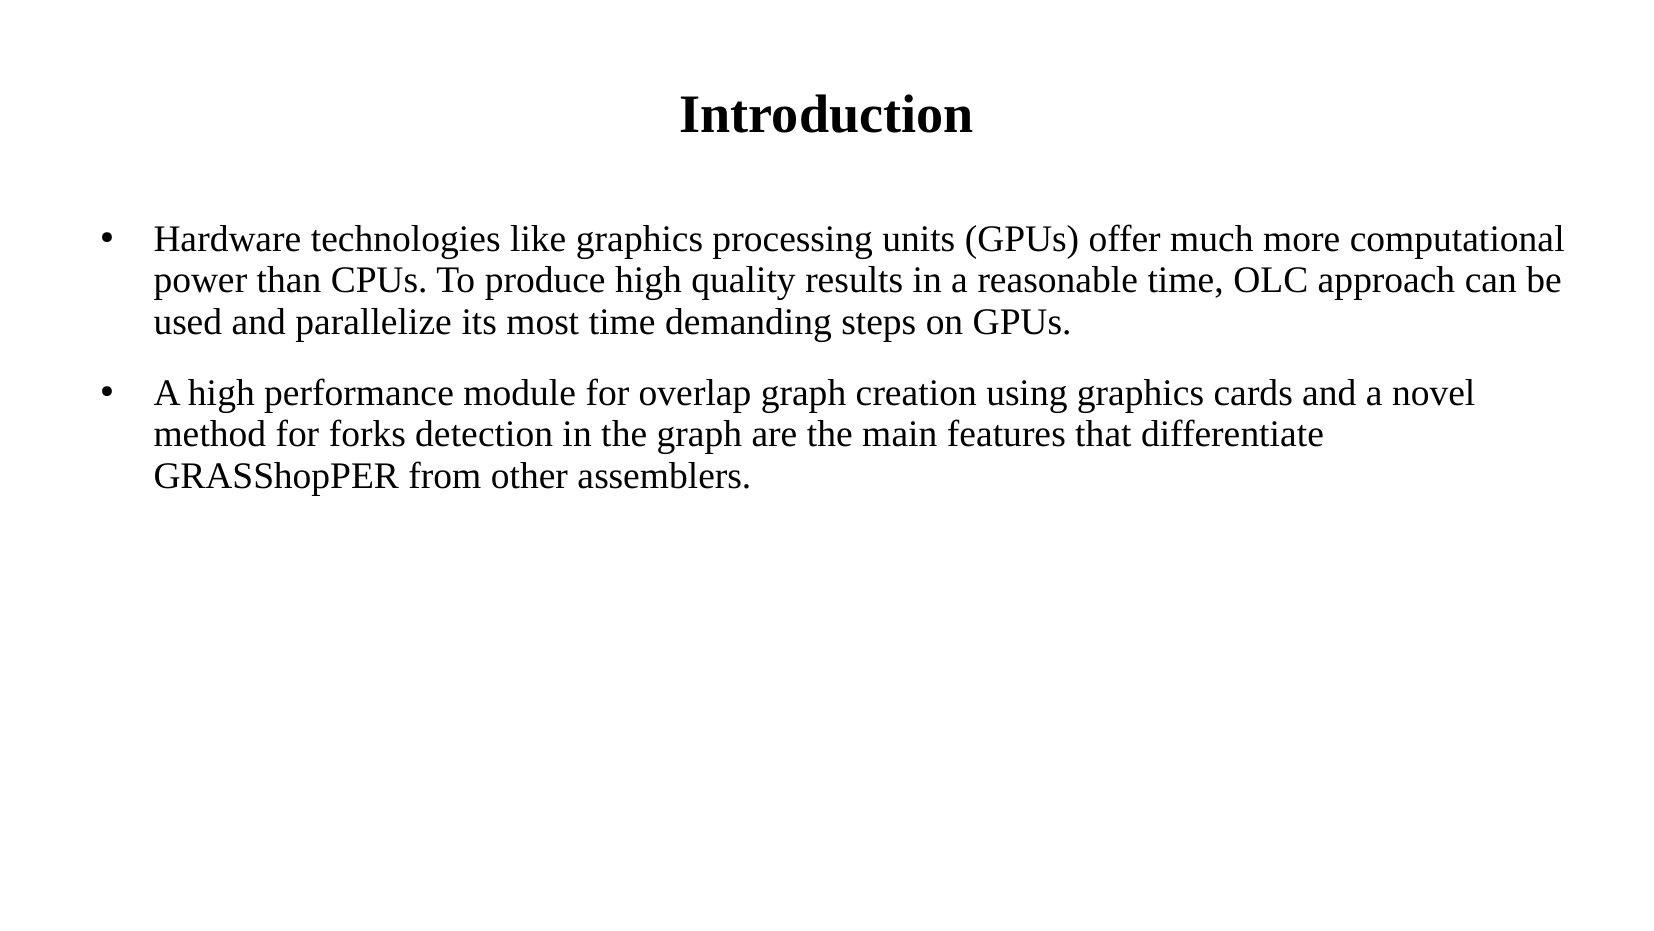

# Introduction
Hardware technologies like graphics processing units (GPUs) offer much more computational power than CPUs. To produce high quality results in a reasonable time, OLC approach can be used and parallelize its most time demanding steps on GPUs.
A high performance module for overlap graph creation using graphics cards and a novel method for forks detection in the graph are the main features that differentiate GRASShopPER from other assemblers.